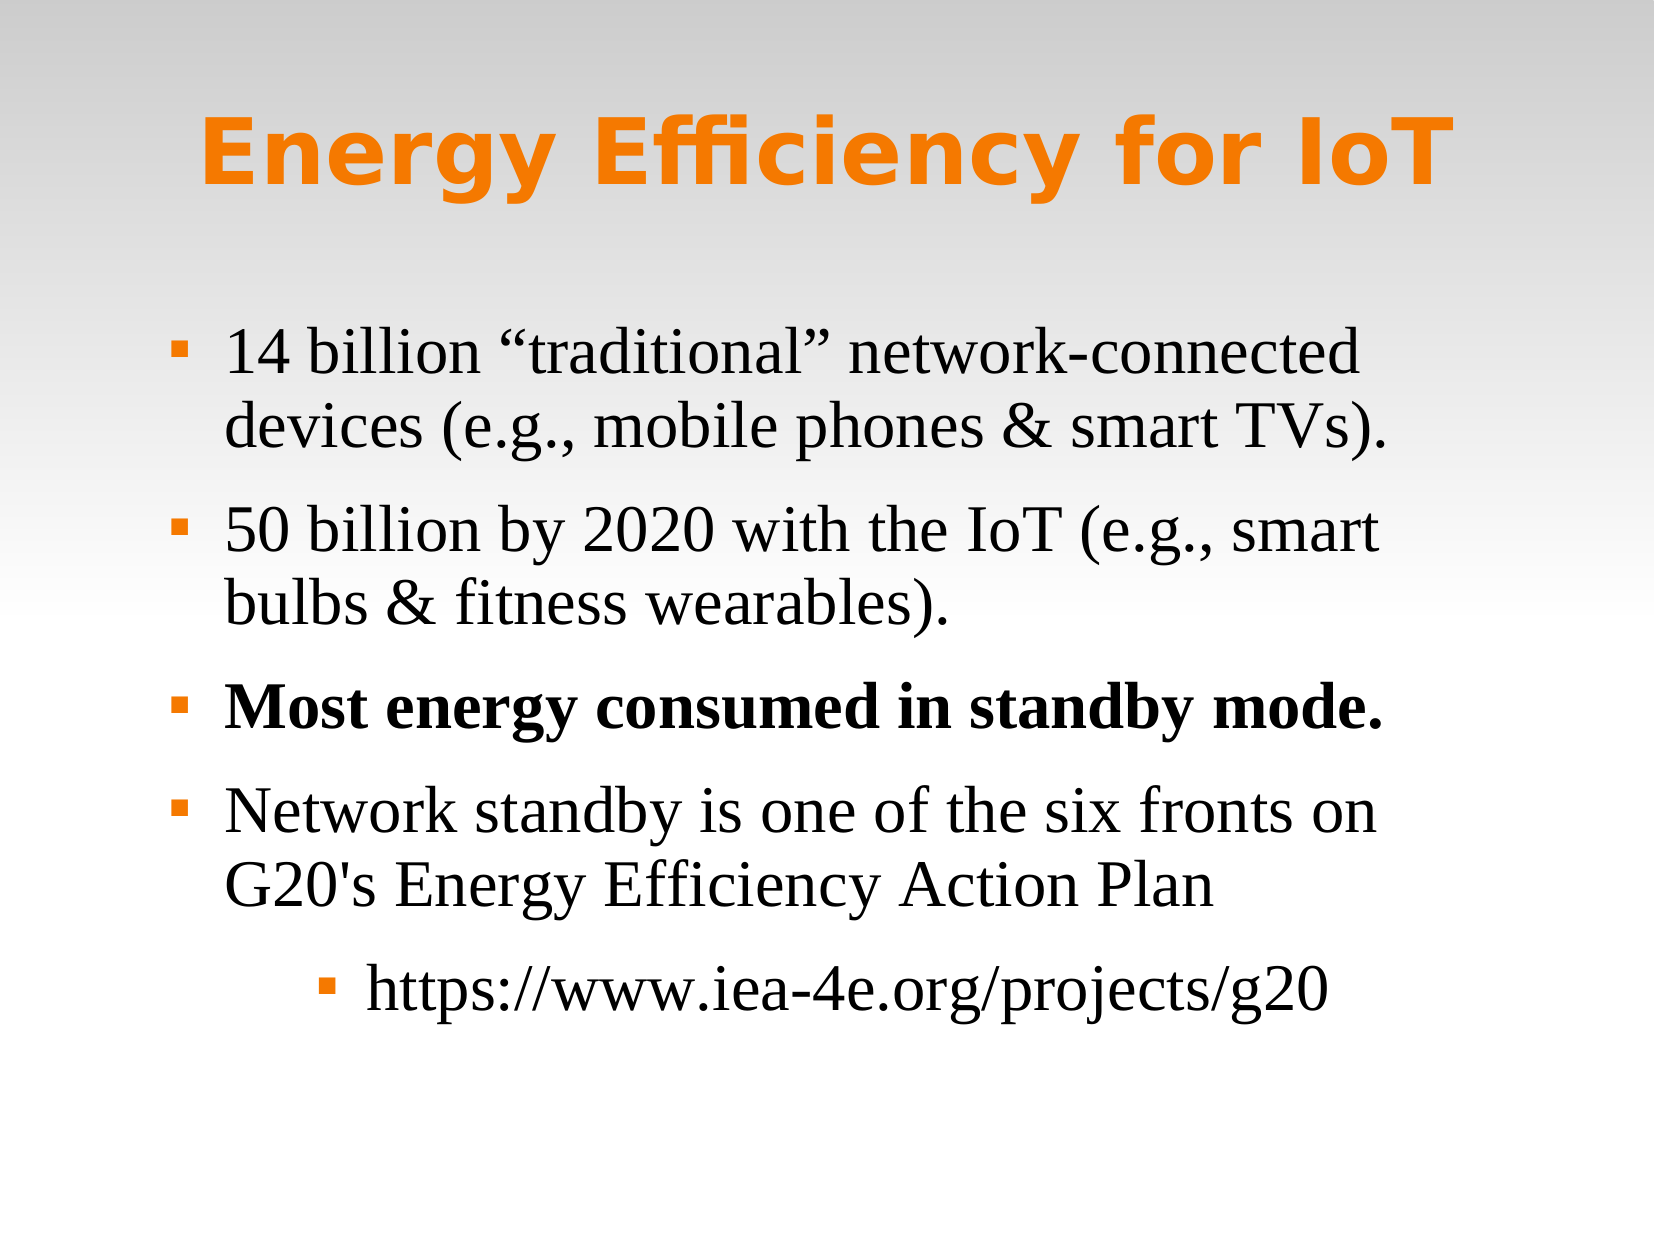

# Energy Efficiency for IoT
14 billion “traditional” network-connected devices (e.g., mobile phones & smart TVs).
50 billion by 2020 with the IoT (e.g., smart bulbs & fitness wearables).
Most energy consumed in standby mode.
Network standby is one of the six fronts on G20's Energy Efficiency Action Plan
https://www.iea-4e.org/projects/g20